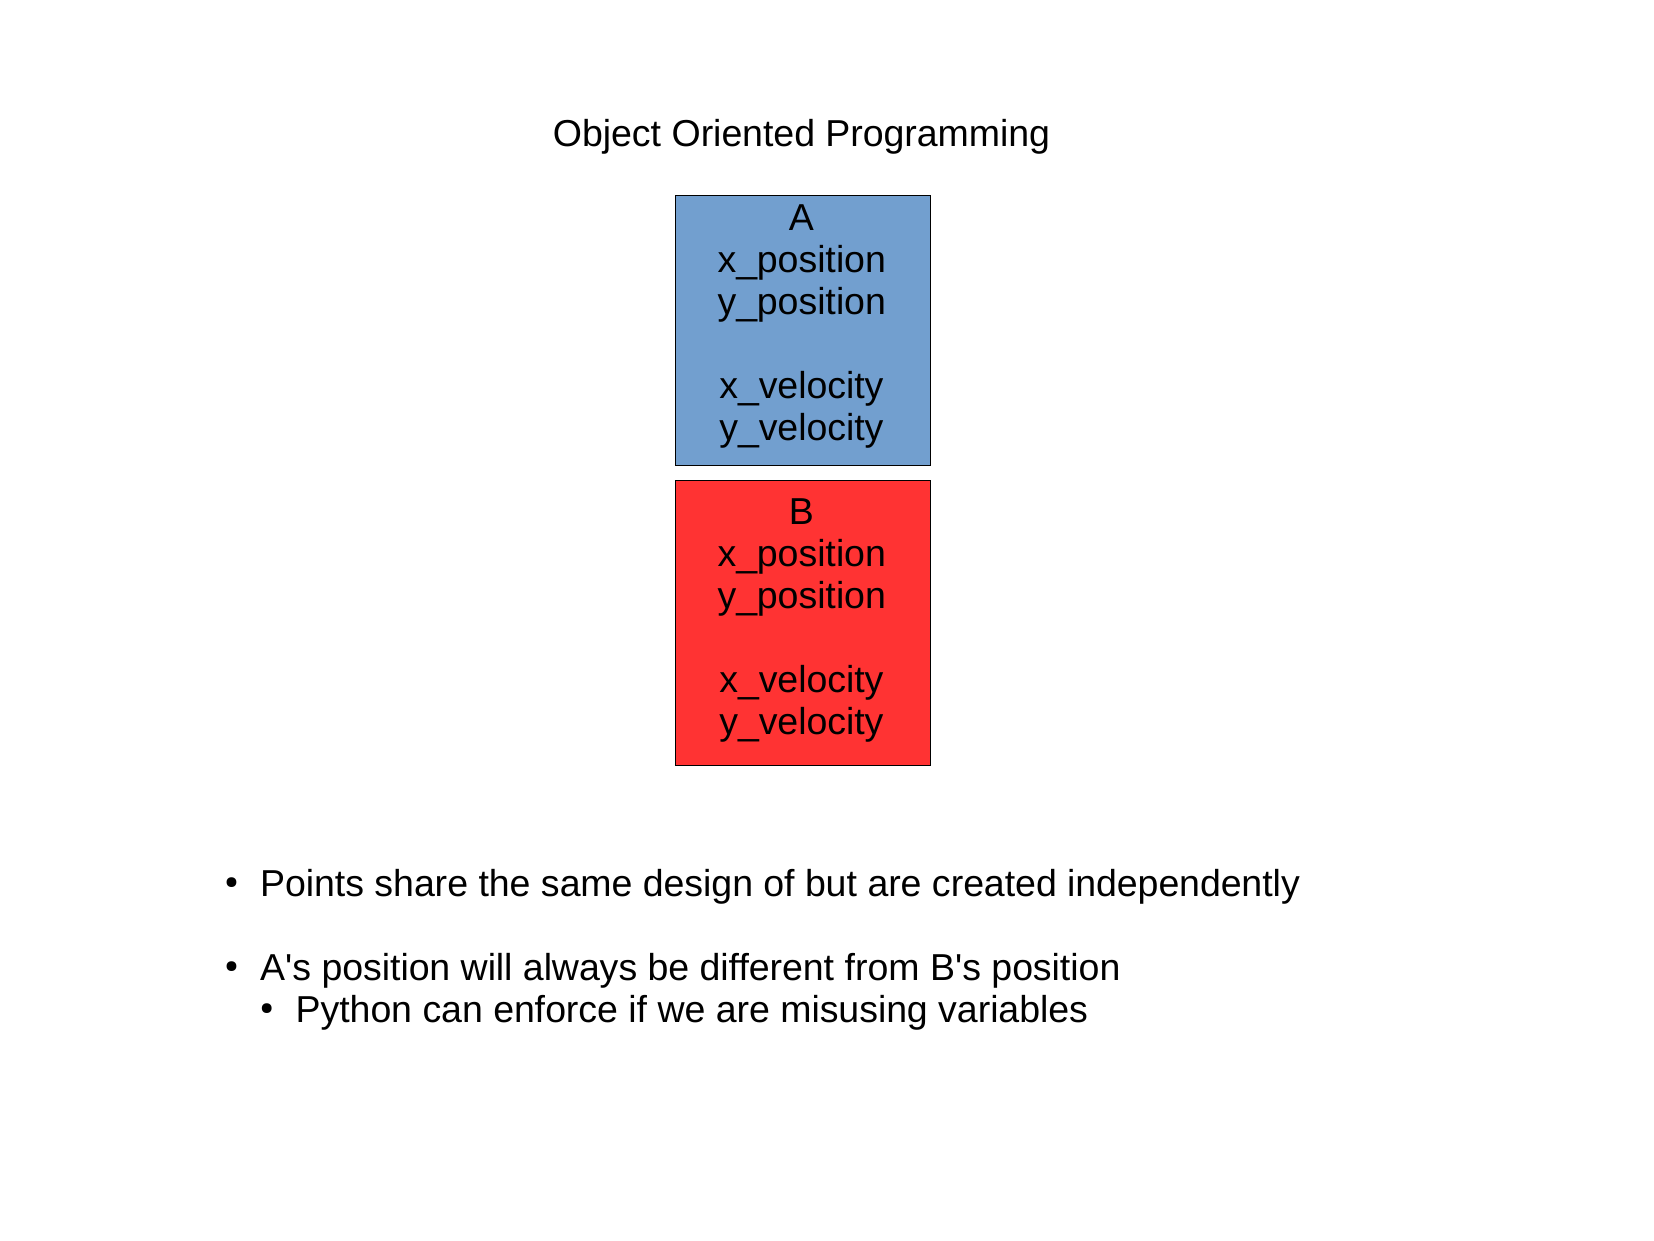

Object Oriented Programming
A
x_position
y_position
x_velocity
y_velocity
B
x_position
y_position
x_velocity
y_velocity
Points share the same design of but are created independently
A's position will always be different from B's position
Python can enforce if we are misusing variables